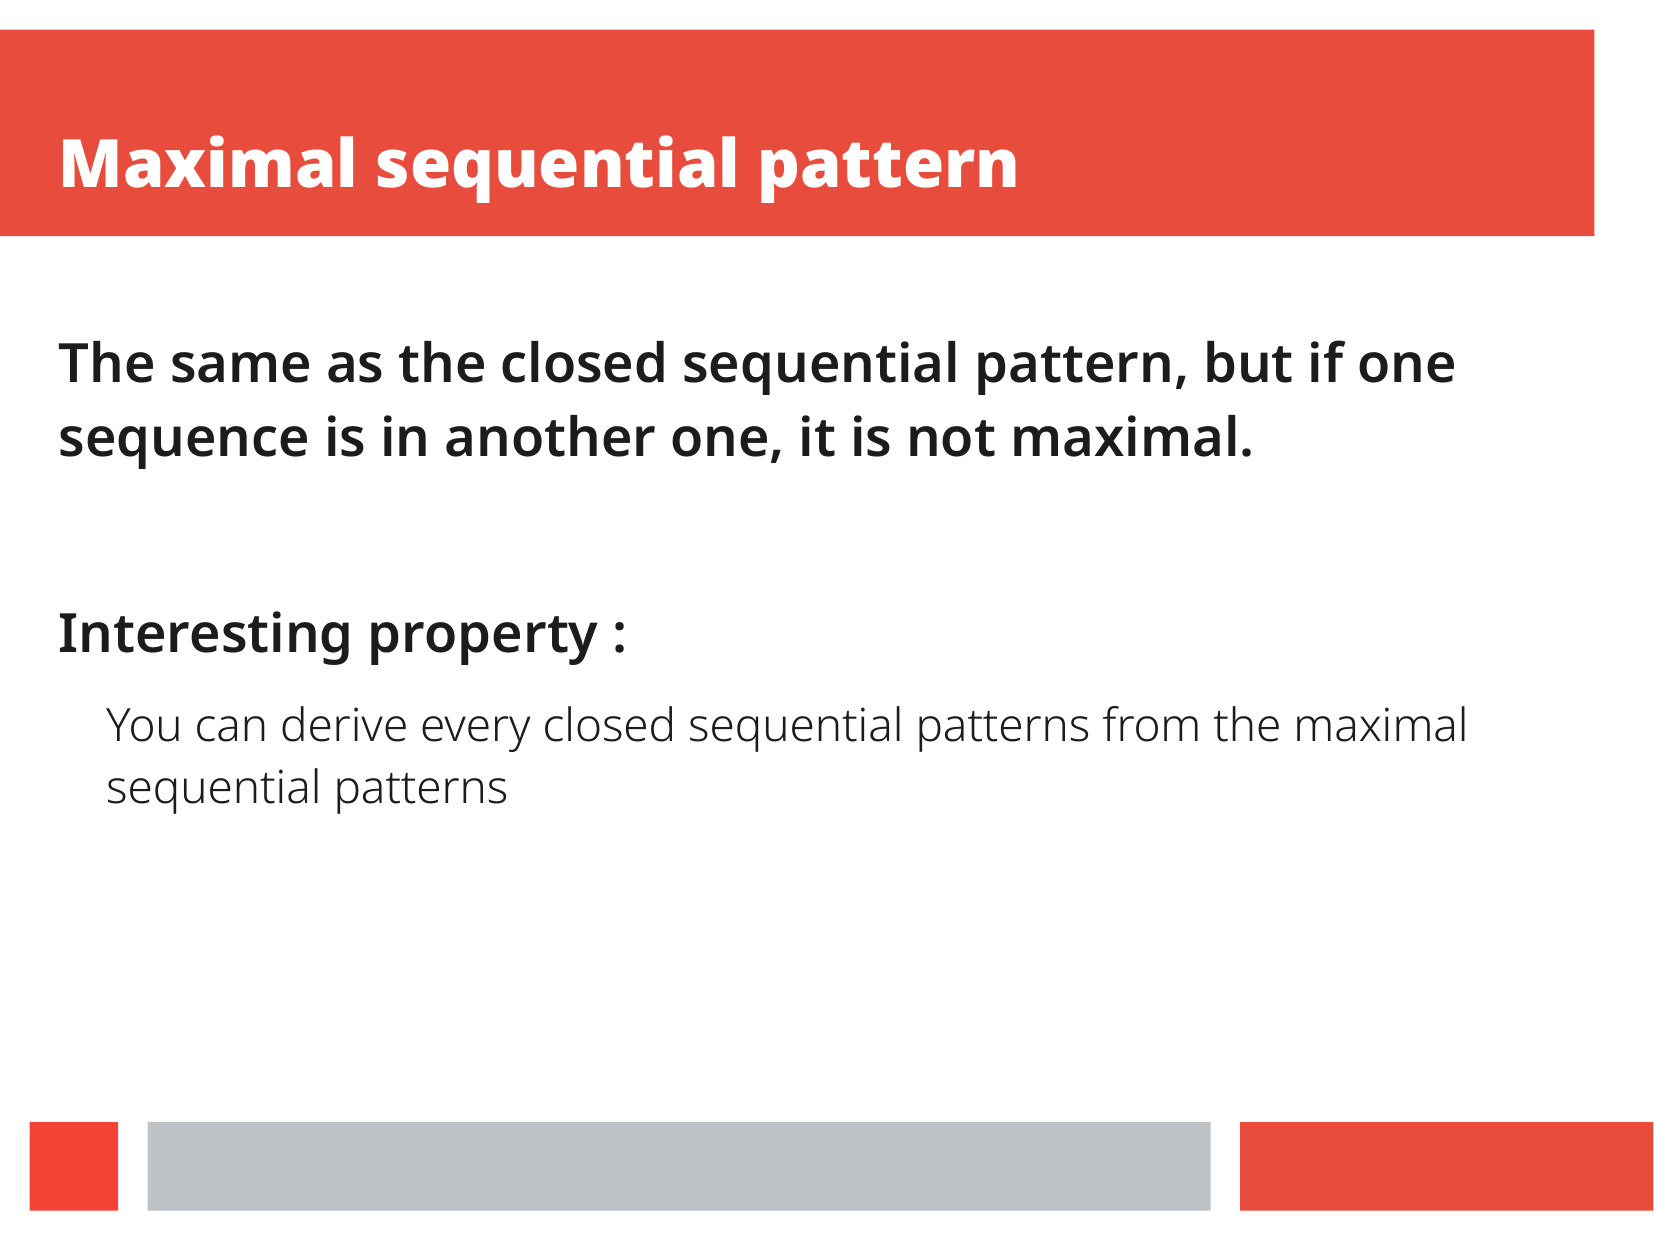

# Maximal sequential pattern
The same as the closed sequential pattern, but if one sequence is in another one, it is not maximal.
Interesting property :
You can derive every closed sequential patterns from the maximal sequential patterns